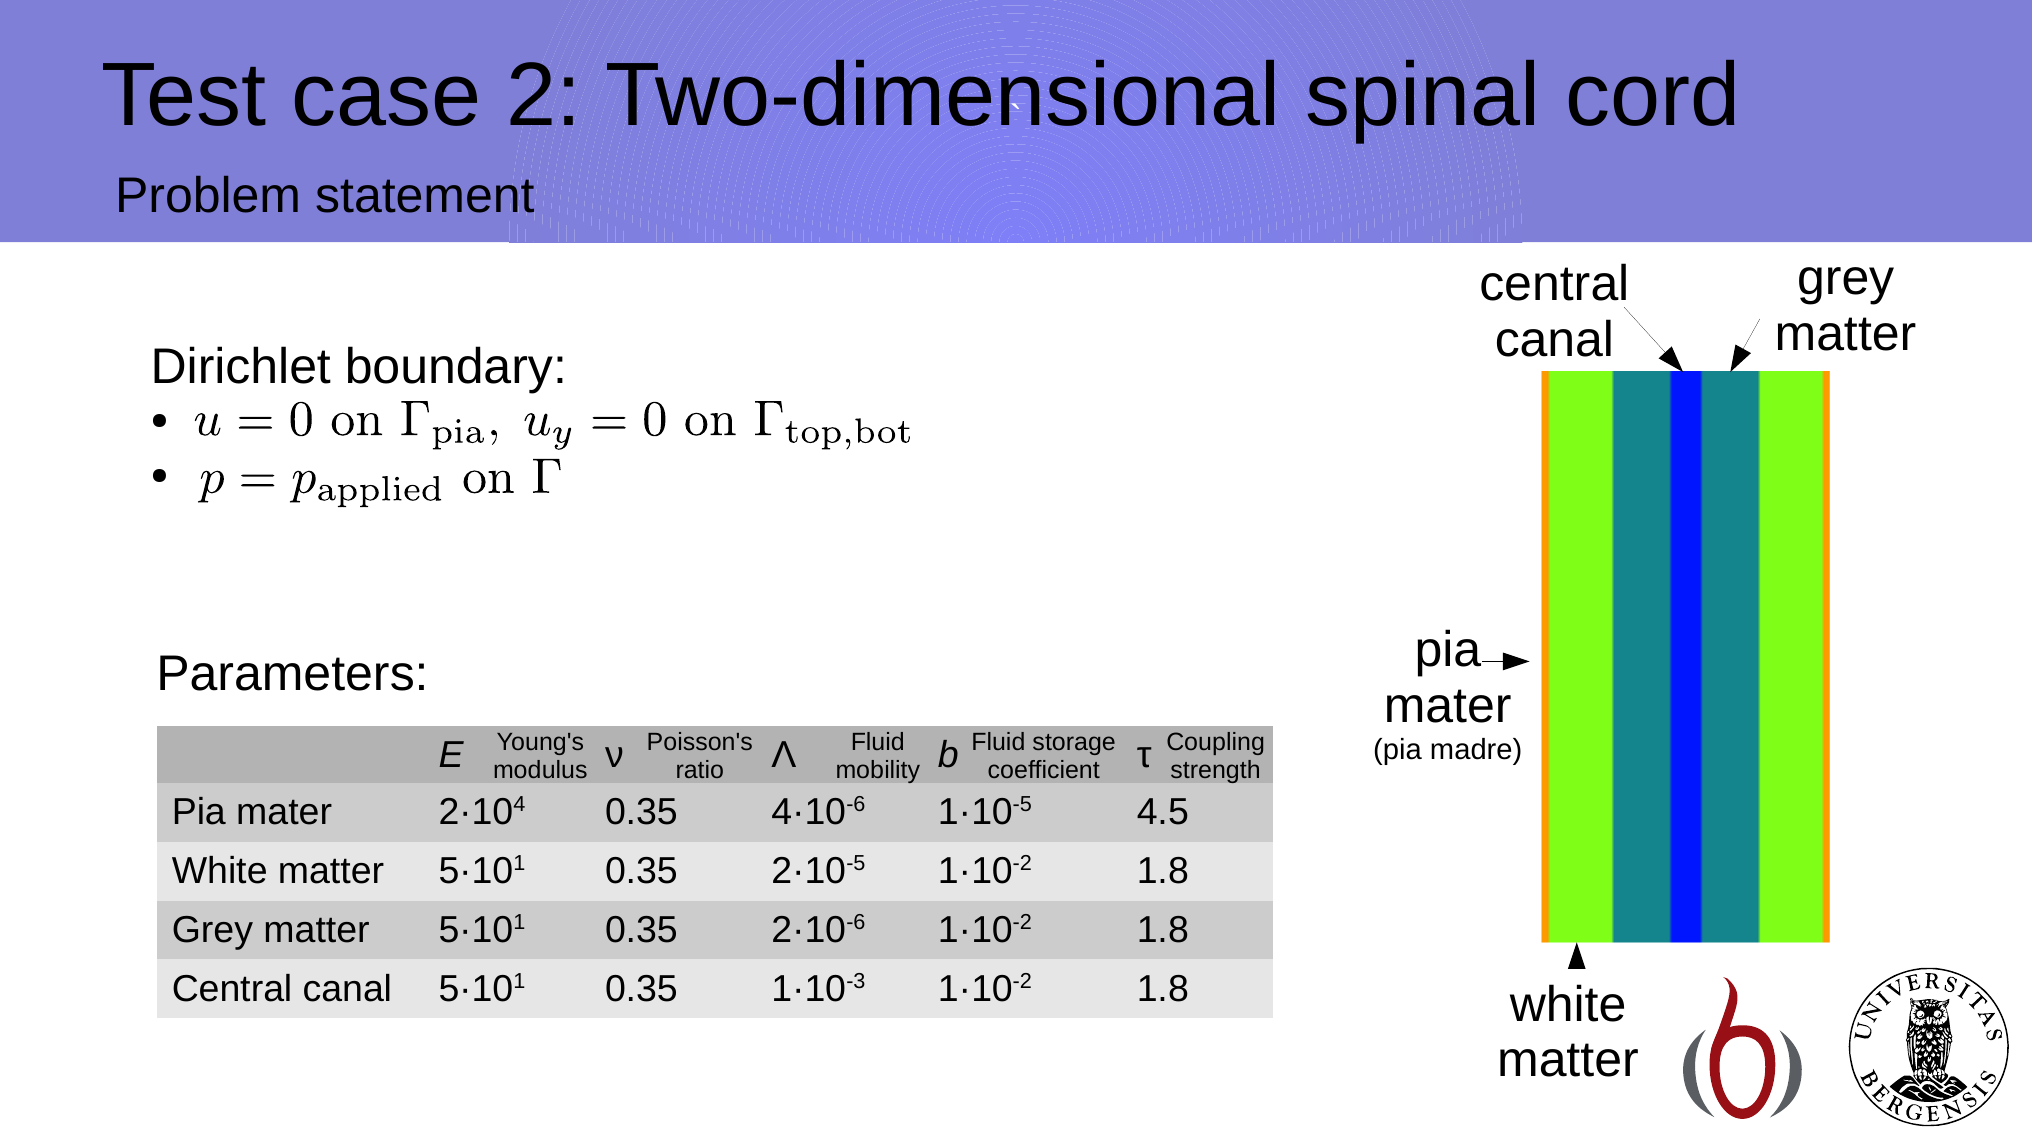

# Test case 2: Two-dimensional spinal cord
Problem statement
grey
matter
central
canal
pia
mater
(pia madre)
white
matter
Dirichlet boundary:
Parameters:
Coupling
strength
Young's
modulus
Poisson's
ratio
Fluid
mobility
Fluid storage
coefficient
| | E | ν | Λ | b | τ |
| --- | --- | --- | --- | --- | --- |
| Pia mater | 2·104 | 0.35 | 4·10-6 | 1·10-5 | 4.5 |
| White matter | 5·101 | 0.35 | 2·10-5 | 1·10-2 | 1.8 |
| Grey matter | 5·101 | 0.35 | 2·10-6 | 1·10-2 | 1.8 |
| Central canal | 5·101 | 0.35 | 1·10-3 | 1·10-2 | 1.8 |